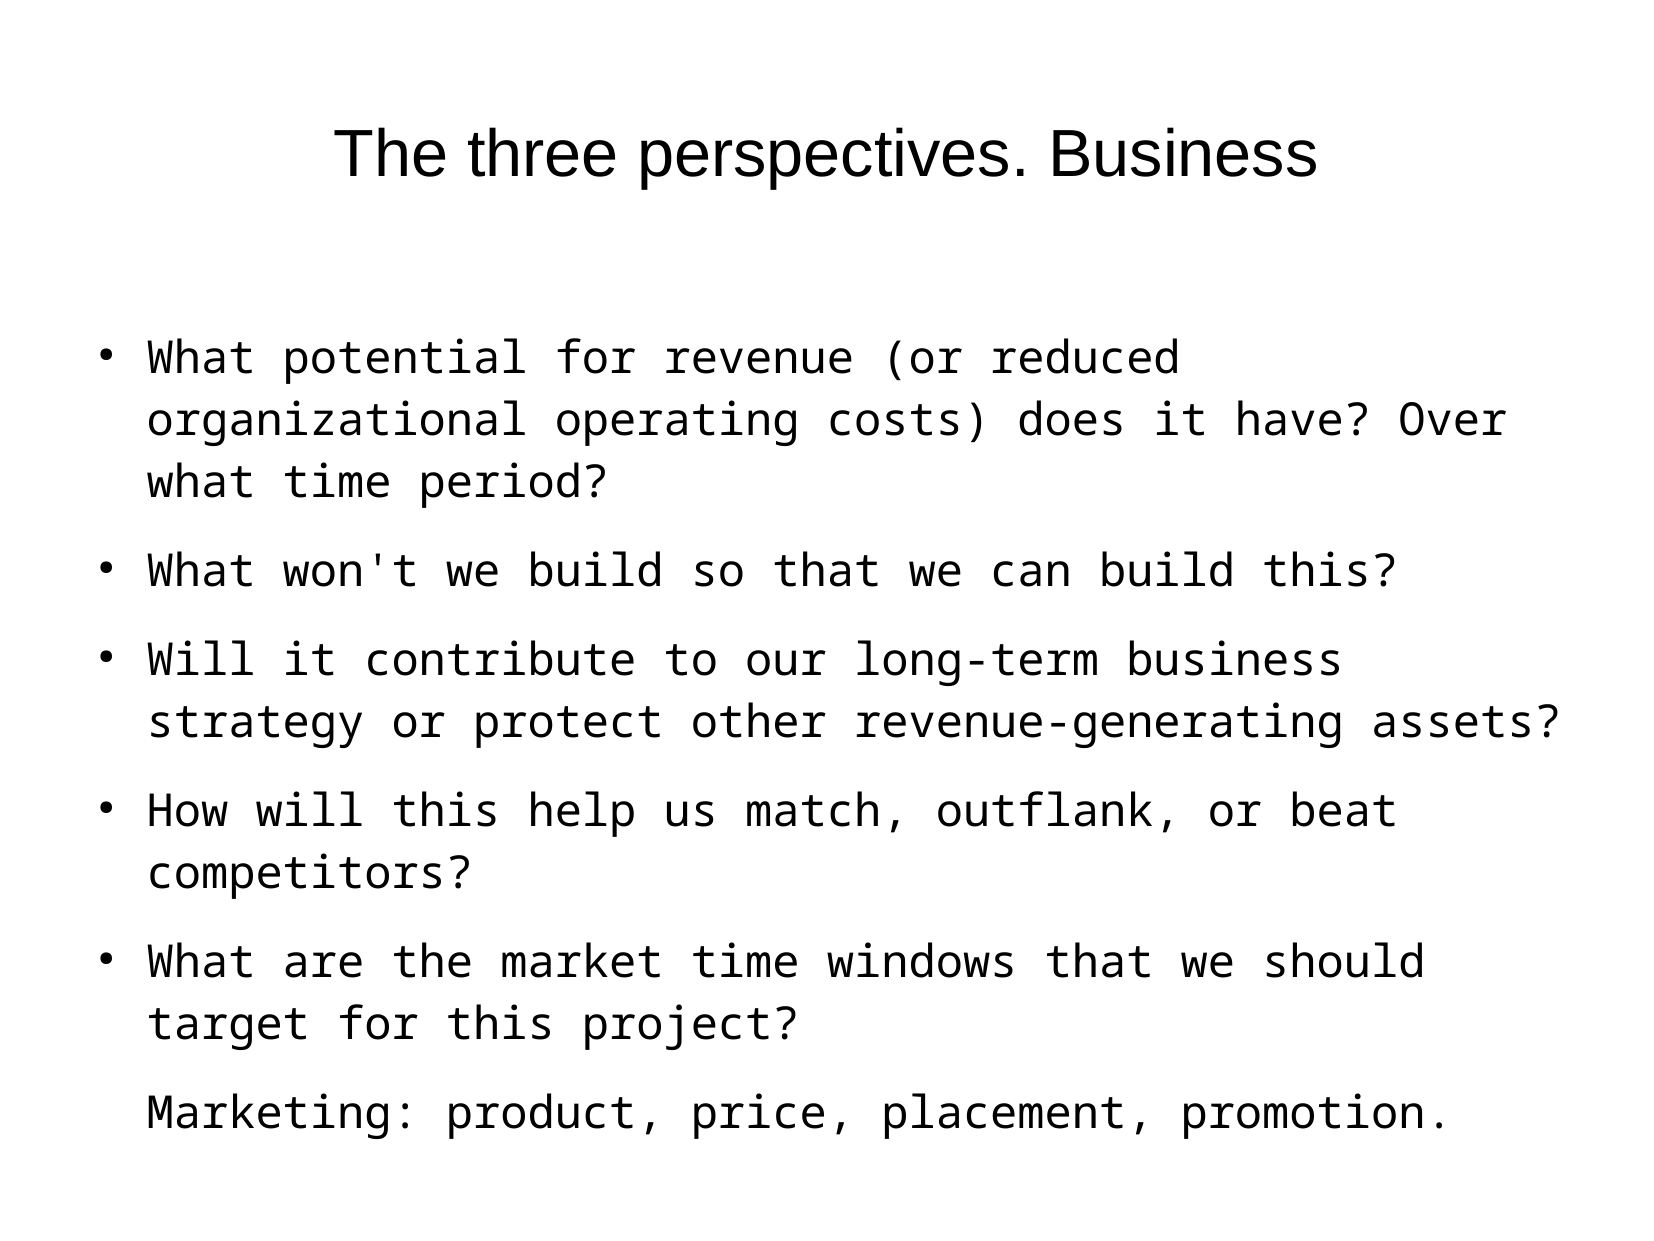

# The three perspectives. Business
What potential for revenue (or reduced organizational operating costs) does it have? Over what time period?
What won't we build so that we can build this?
Will it contribute to our long-term business strategy or protect other revenue-generating assets?
How will this help us match, outflank, or beat competitors?
What are the market time windows that we should target for this project?
Marketing: product, price, placement, promotion.